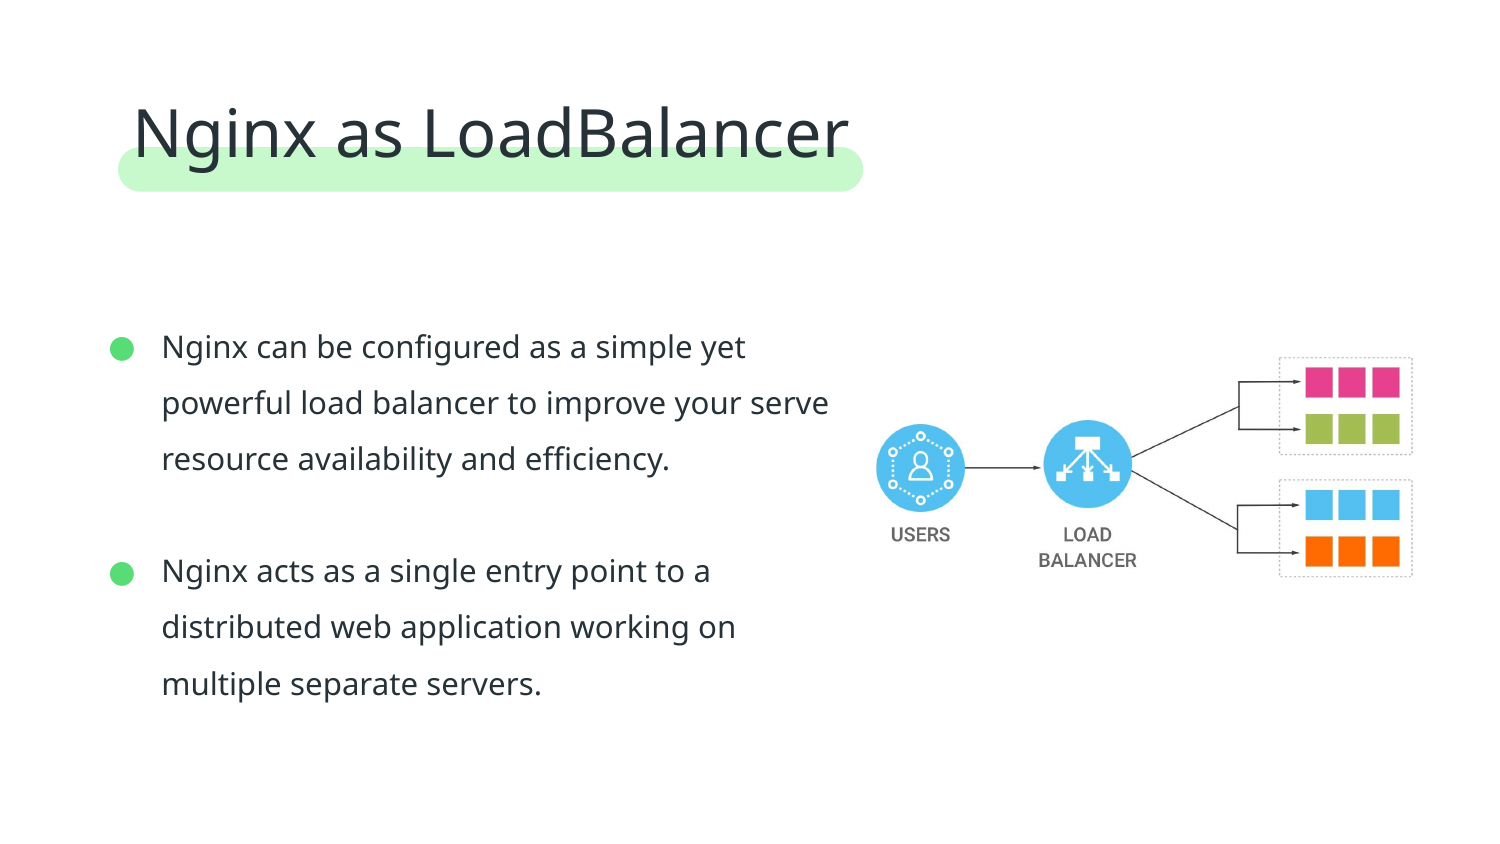

Nginx as LoadBalancer
Nginx can be configured as a simple yet powerful load balancer to improve your servers resource availability and efficiency.
Nginx acts as a single entry point to a distributed web application working on multiple separate servers.